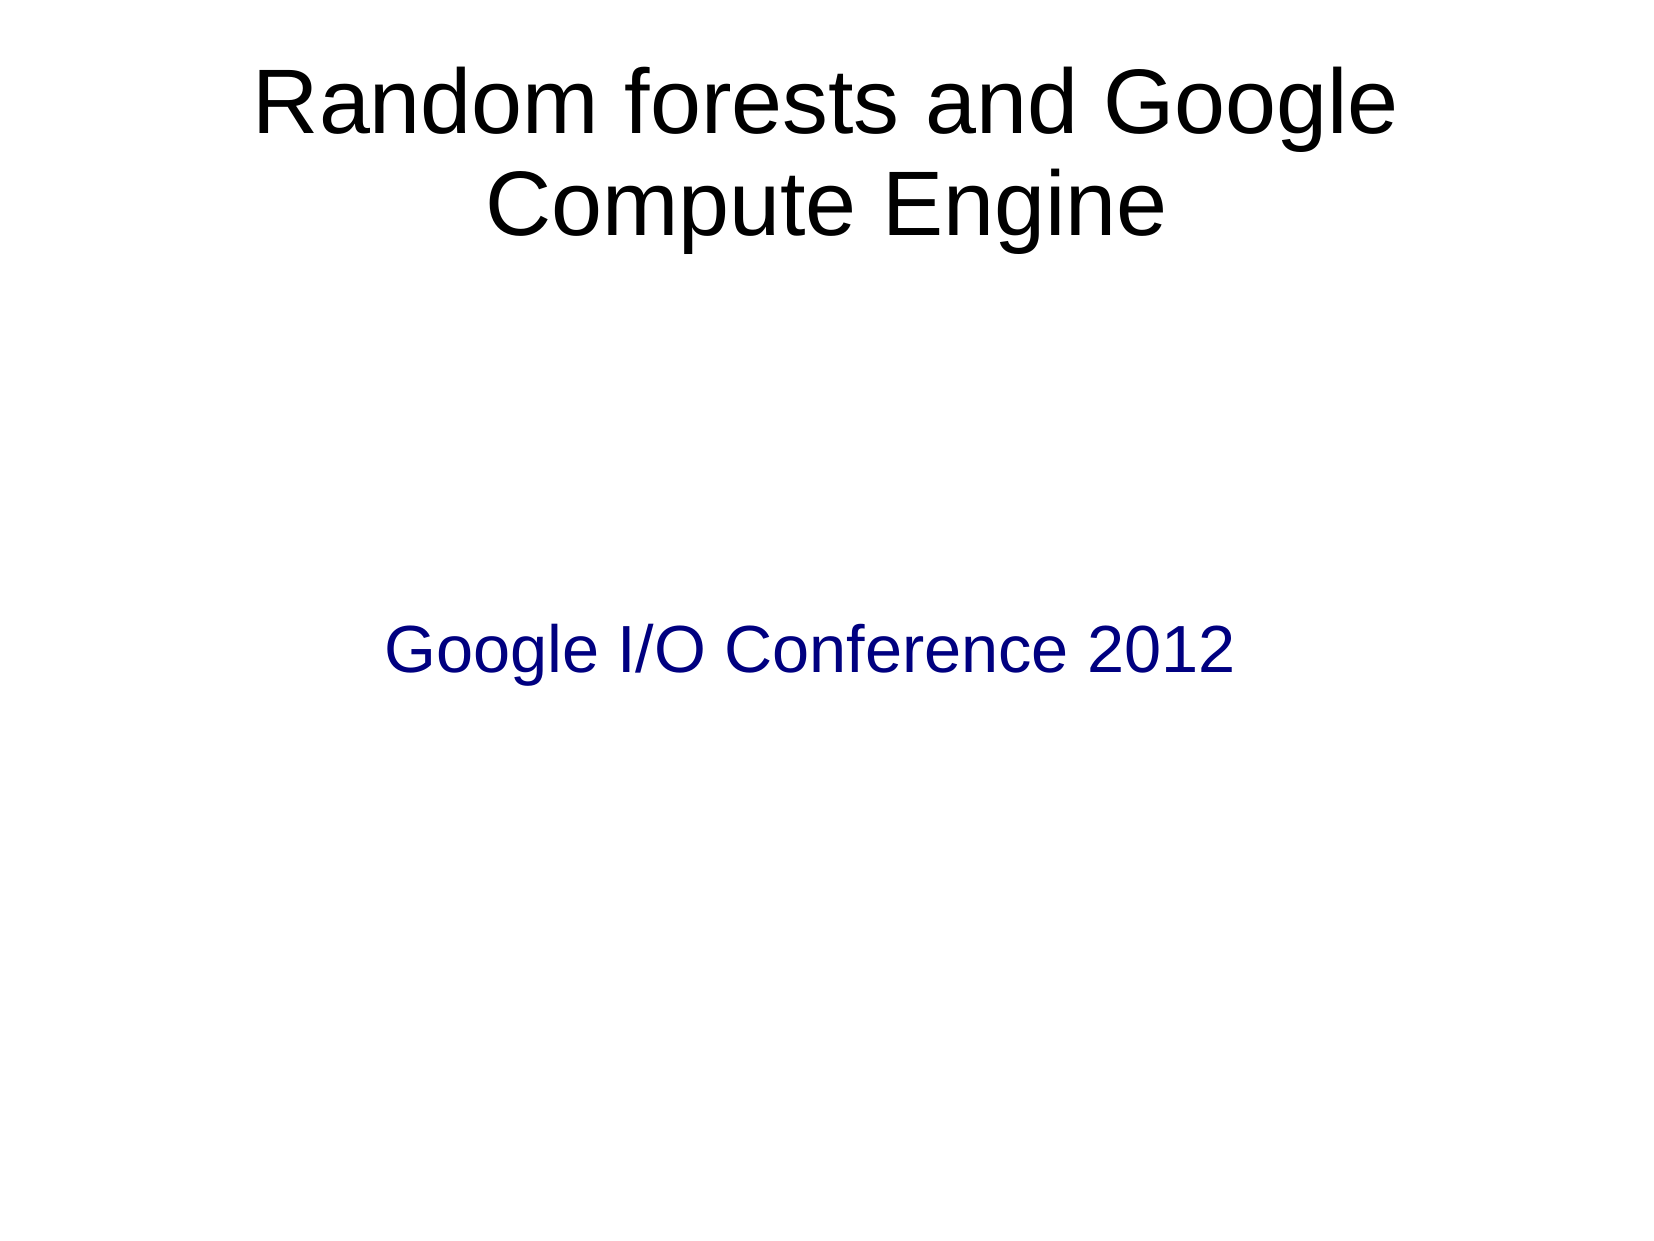

# Random forests and Google Compute Engine
Google I/O Conference 2012